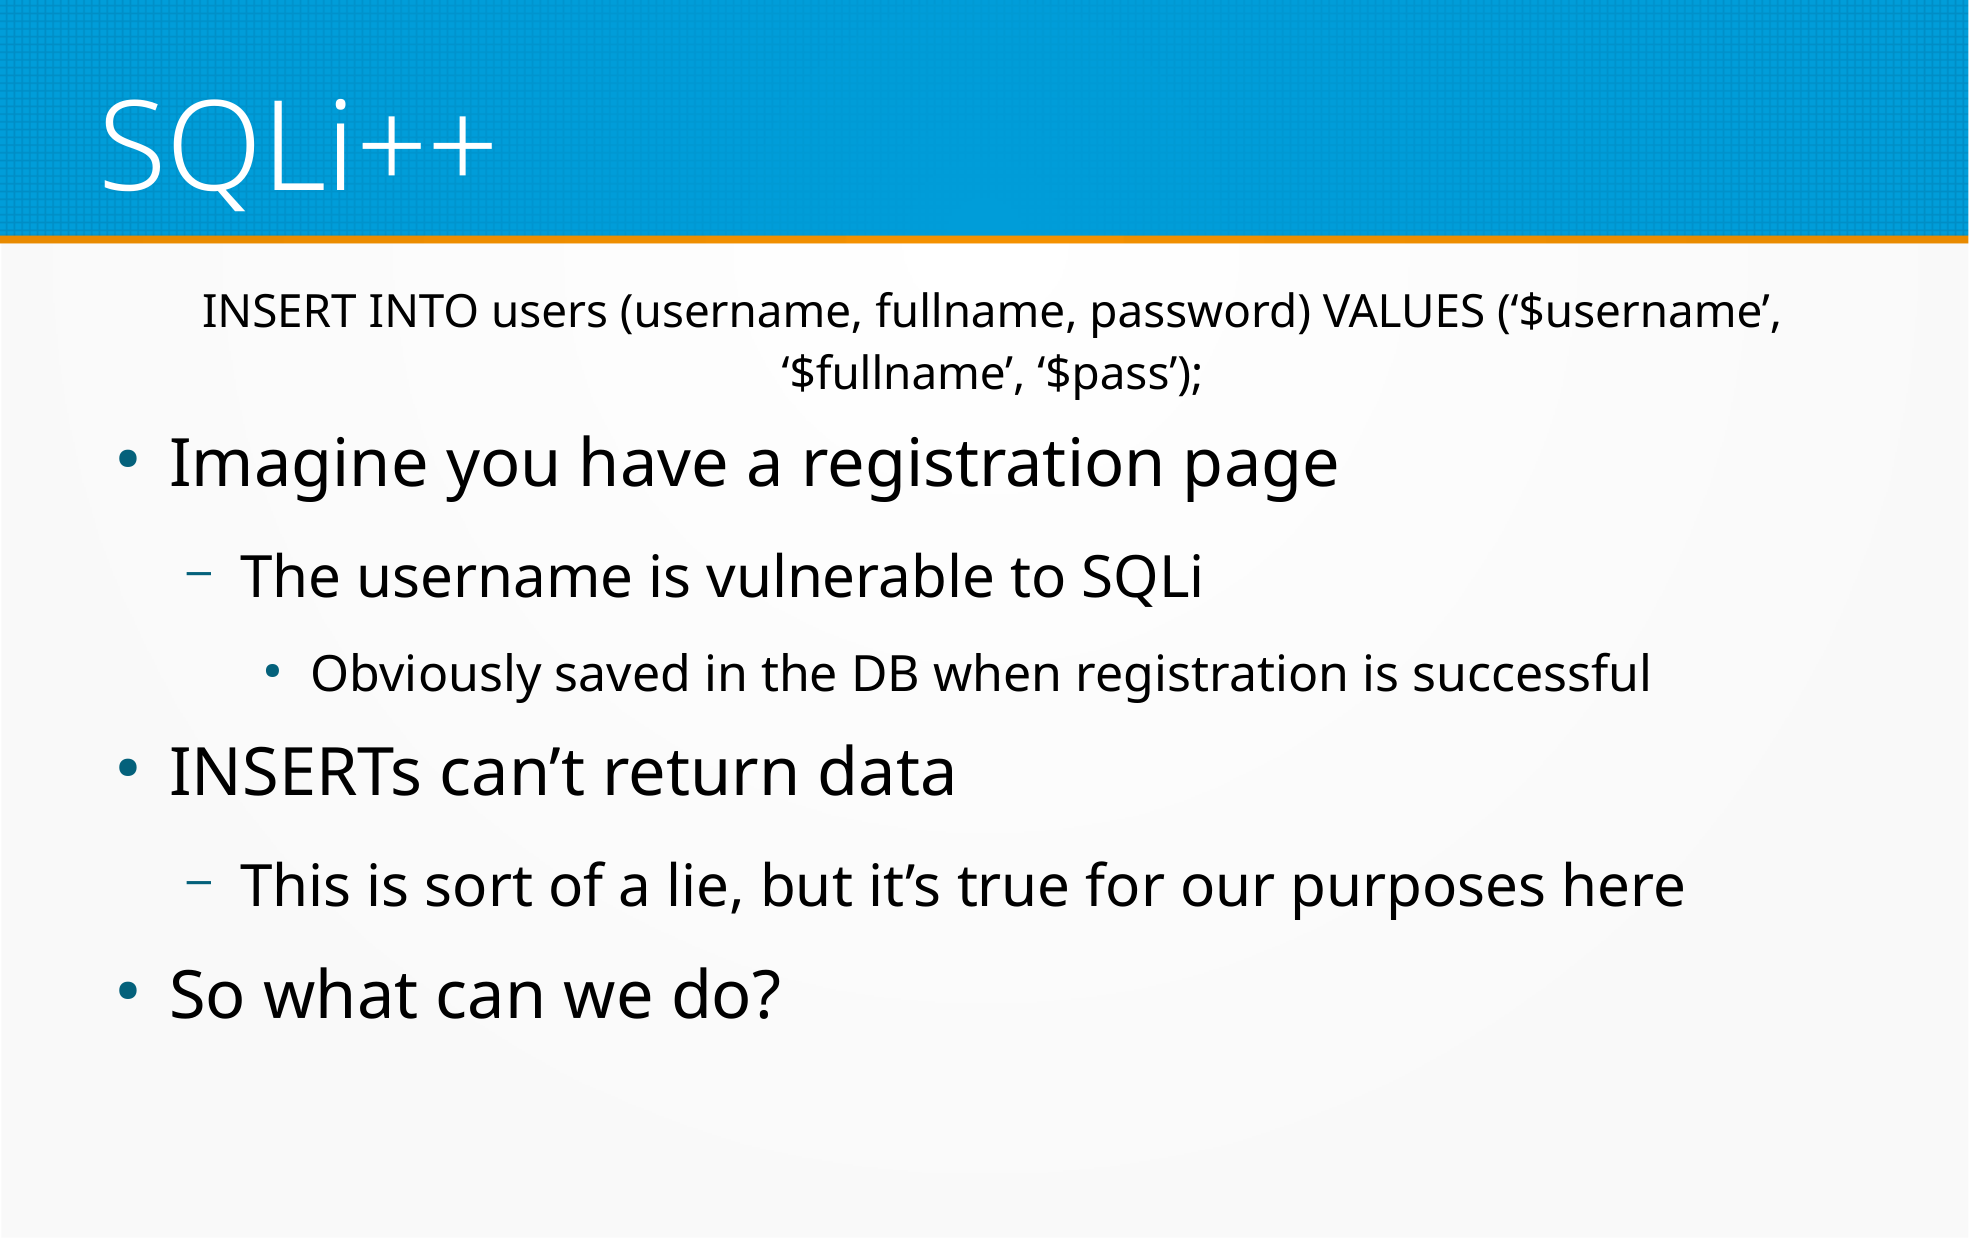

# SQLi++
INSERT INTO users (username, fullname, password) VALUES (‘$username’, ‘$fullname’, ‘$pass’);
Imagine you have a registration page
The username is vulnerable to SQLi
Obviously saved in the DB when registration is successful
INSERTs can’t return data
This is sort of a lie, but it’s true for our purposes here
So what can we do?